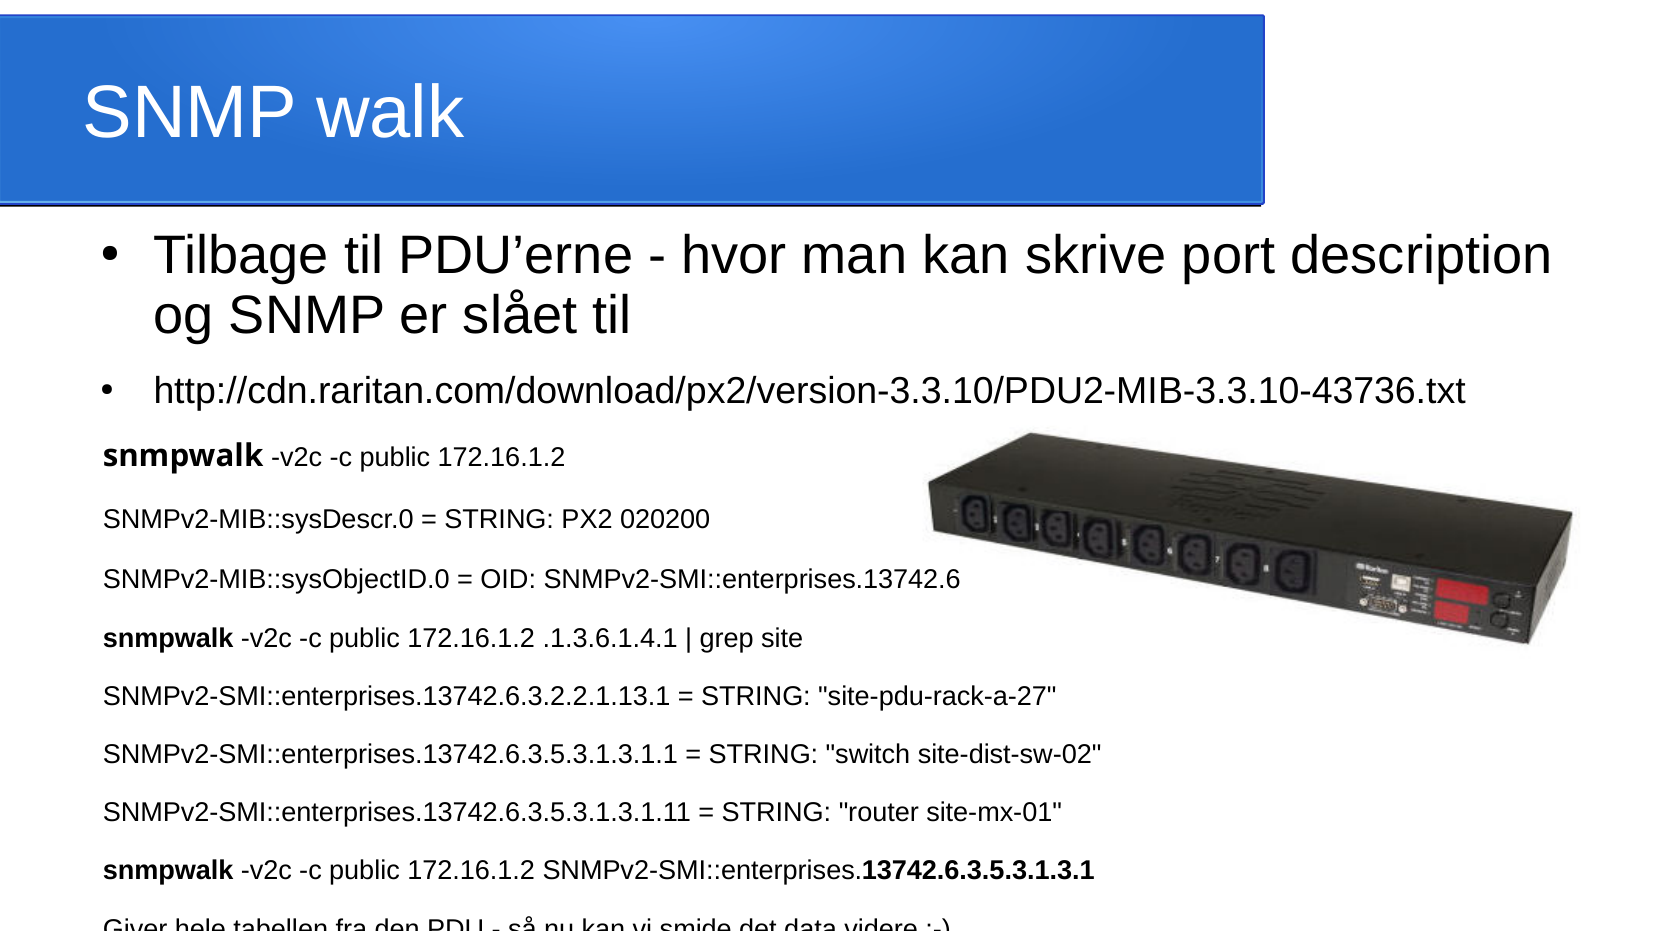

# SNMP walk
Tilbage til PDU’erne - hvor man kan skrive port description og SNMP er slået til
http://cdn.raritan.com/download/px2/version-3.3.10/PDU2-MIB-3.3.10-43736.txt
snmpwalk -v2c -c public 172.16.1.2
SNMPv2-MIB::sysDescr.0 = STRING: PX2 020200
SNMPv2-MIB::sysObjectID.0 = OID: SNMPv2-SMI::enterprises.13742.6
snmpwalk -v2c -c public 172.16.1.2 .1.3.6.1.4.1 | grep site
SNMPv2-SMI::enterprises.13742.6.3.2.2.1.13.1 = STRING: "site-pdu-rack-a-27"
SNMPv2-SMI::enterprises.13742.6.3.5.3.1.3.1.1 = STRING: "switch site-dist-sw-02"
SNMPv2-SMI::enterprises.13742.6.3.5.3.1.3.1.11 = STRING: "router site-mx-01"
snmpwalk -v2c -c public 172.16.1.2 SNMPv2-SMI::enterprises.13742.6.3.5.3.1.3.1
Giver hele tabellen fra den PDU - så nu kan vi smide det data videre :-)